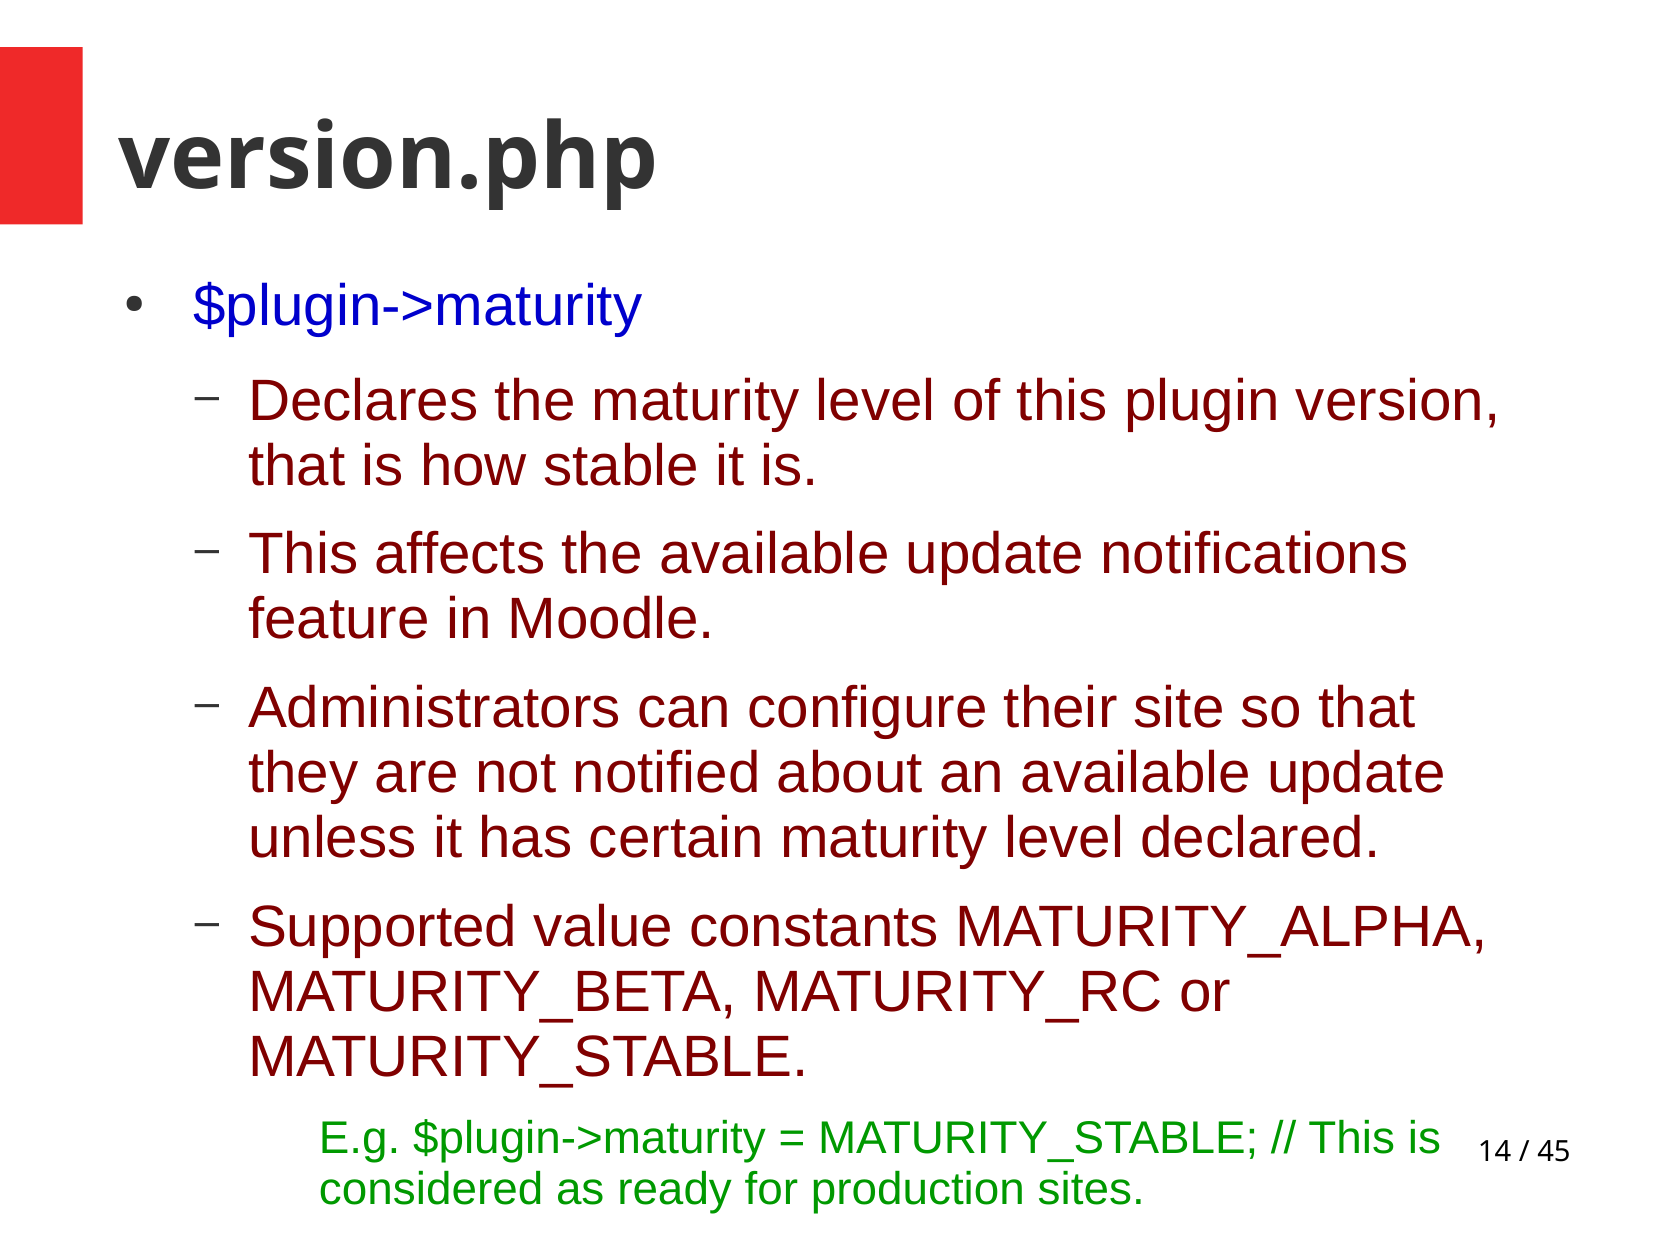

# version.php
 $plugin->maturity
Declares the maturity level of this plugin version, that is how stable it is.
This affects the available update notifications feature in Moodle.
Administrators can configure their site so that they are not notified about an available update unless it has certain maturity level declared.
Supported value constants MATURITY_ALPHA, MATURITY_BETA, MATURITY_RC or MATURITY_STABLE.
E.g. $plugin->maturity = MATURITY_STABLE; // This is considered as ready for production sites.
14